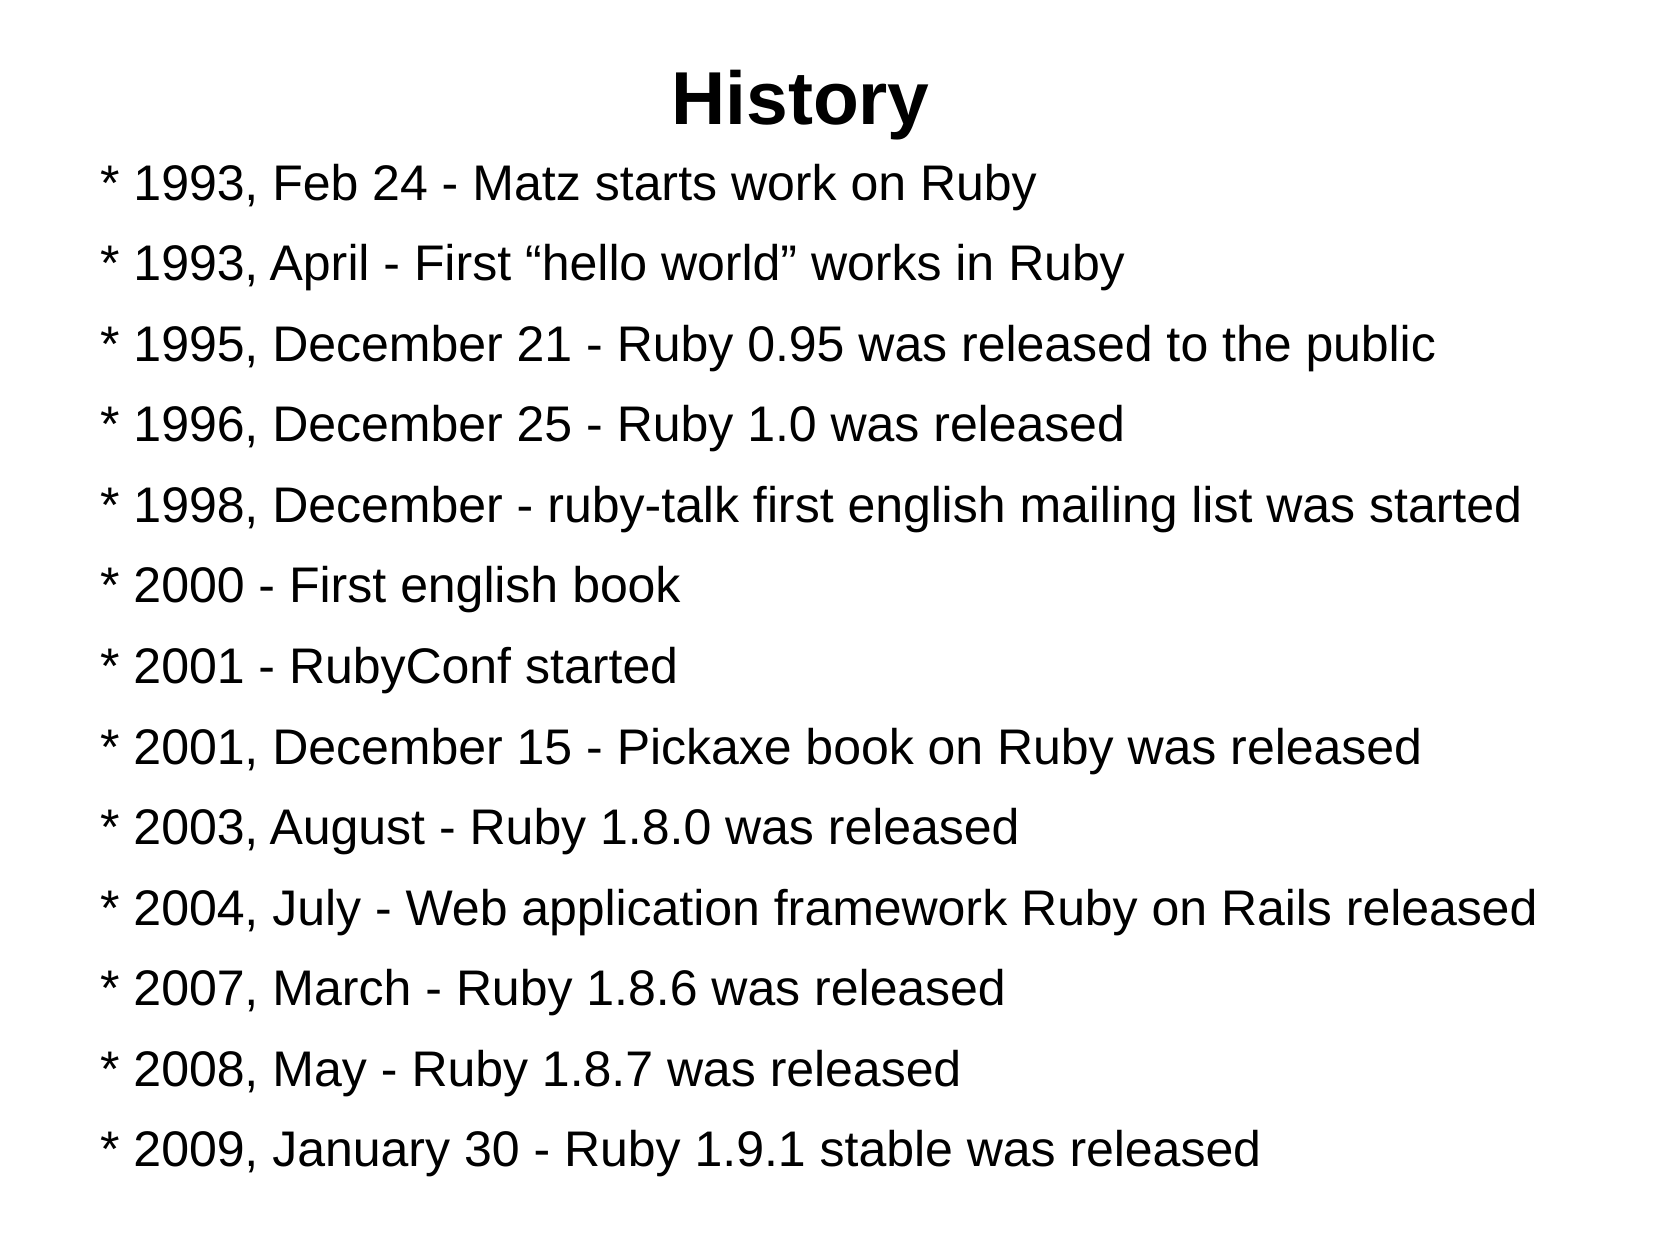

History
 * 1993, Feb 24 - Matz starts work on Ruby
 * 1993, April - First “hello world” works in Ruby
 * 1995, December 21 - Ruby 0.95 was released to the public
 * 1996, December 25 - Ruby 1.0 was released
 * 1998, December - ruby-talk first english mailing list was started
 * 2000 - First english book
 * 2001 - RubyConf started
 * 2001, December 15 - Pickaxe book on Ruby was released
 * 2003, August - Ruby 1.8.0 was released
 * 2004, July - Web application framework Ruby on Rails released
 * 2007, March - Ruby 1.8.6 was released
 * 2008, May - Ruby 1.8.7 was released
 * 2009, January 30 - Ruby 1.9.1 stable was released